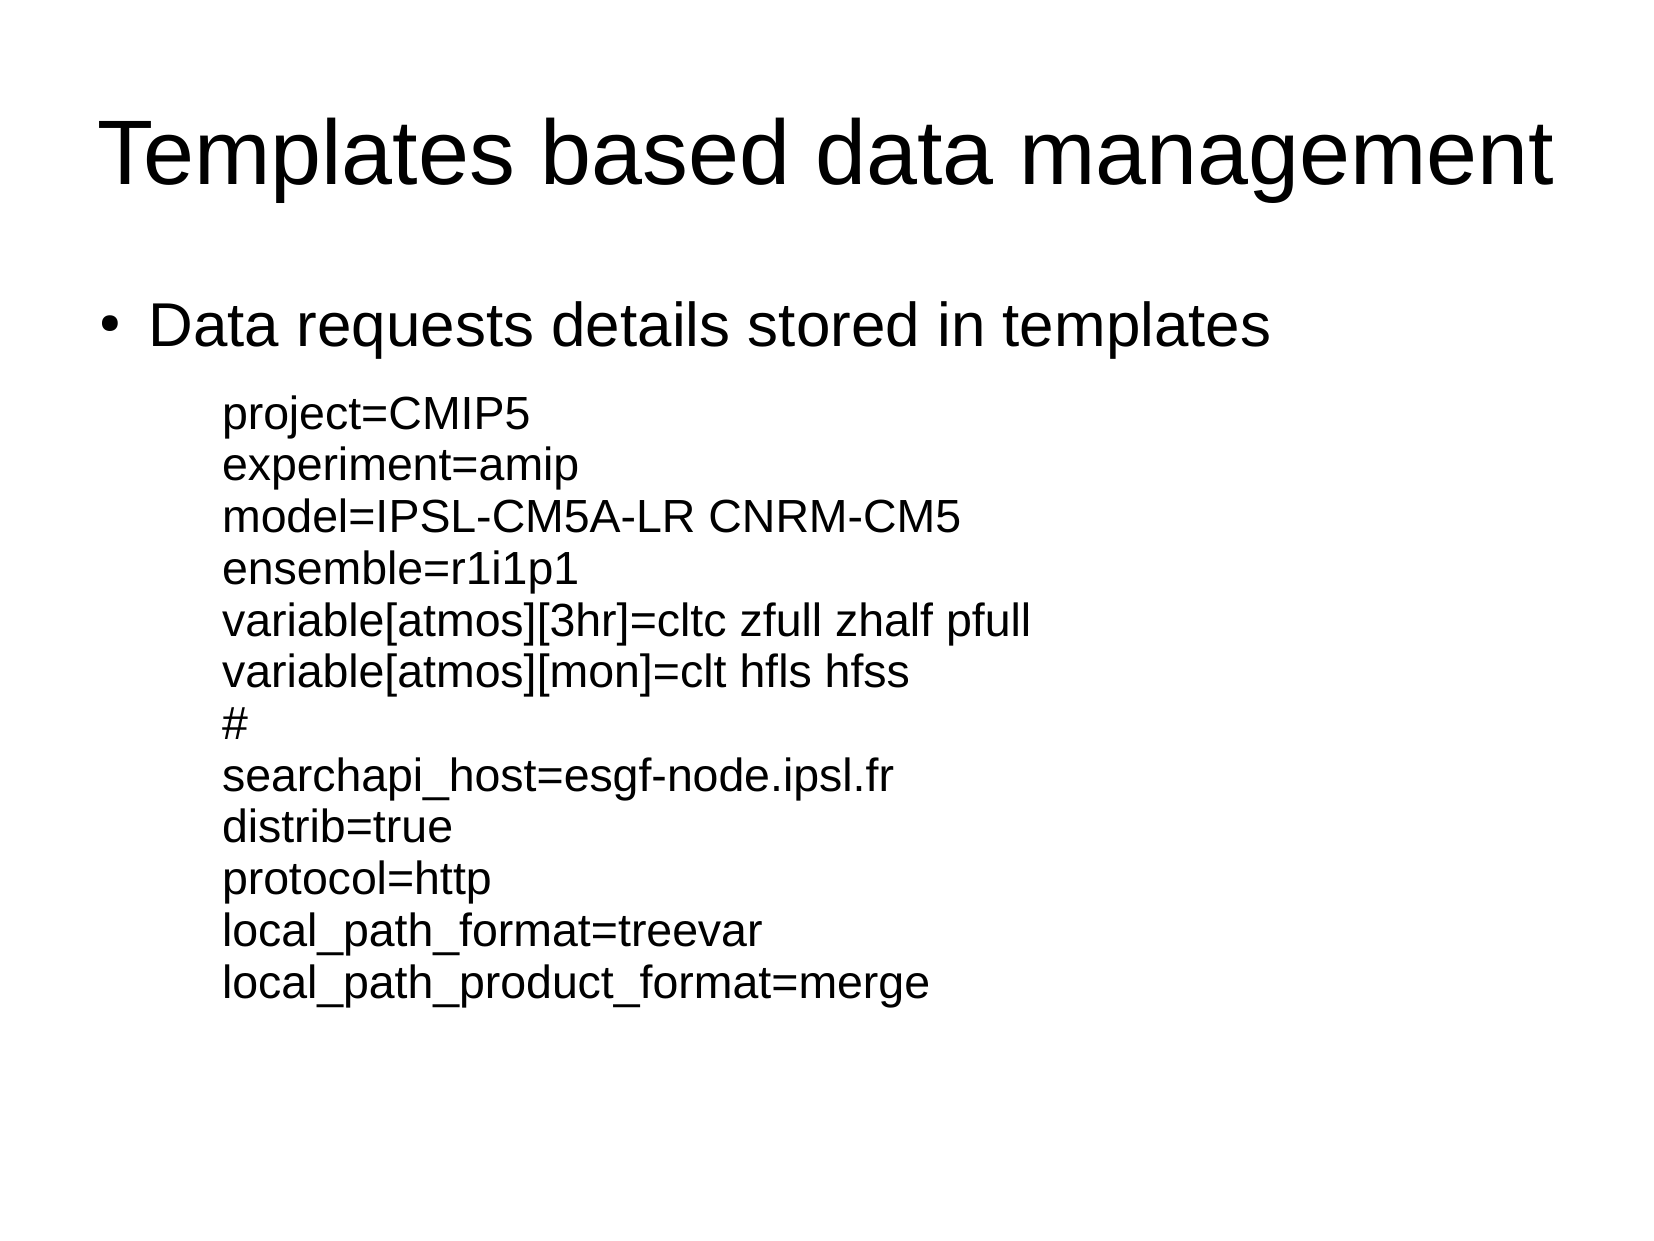

# Templates based data management
Data requests details stored in templates
project=CMIP5
experiment=amip
model=IPSL-CM5A-LR CNRM-CM5
ensemble=r1i1p1
variable[atmos][3hr]=cltc zfull zhalf pfull
variable[atmos][mon]=clt hfls hfss
#
searchapi_host=esgf-node.ipsl.fr
distrib=true
protocol=http
local_path_format=treevar
local_path_product_format=merge